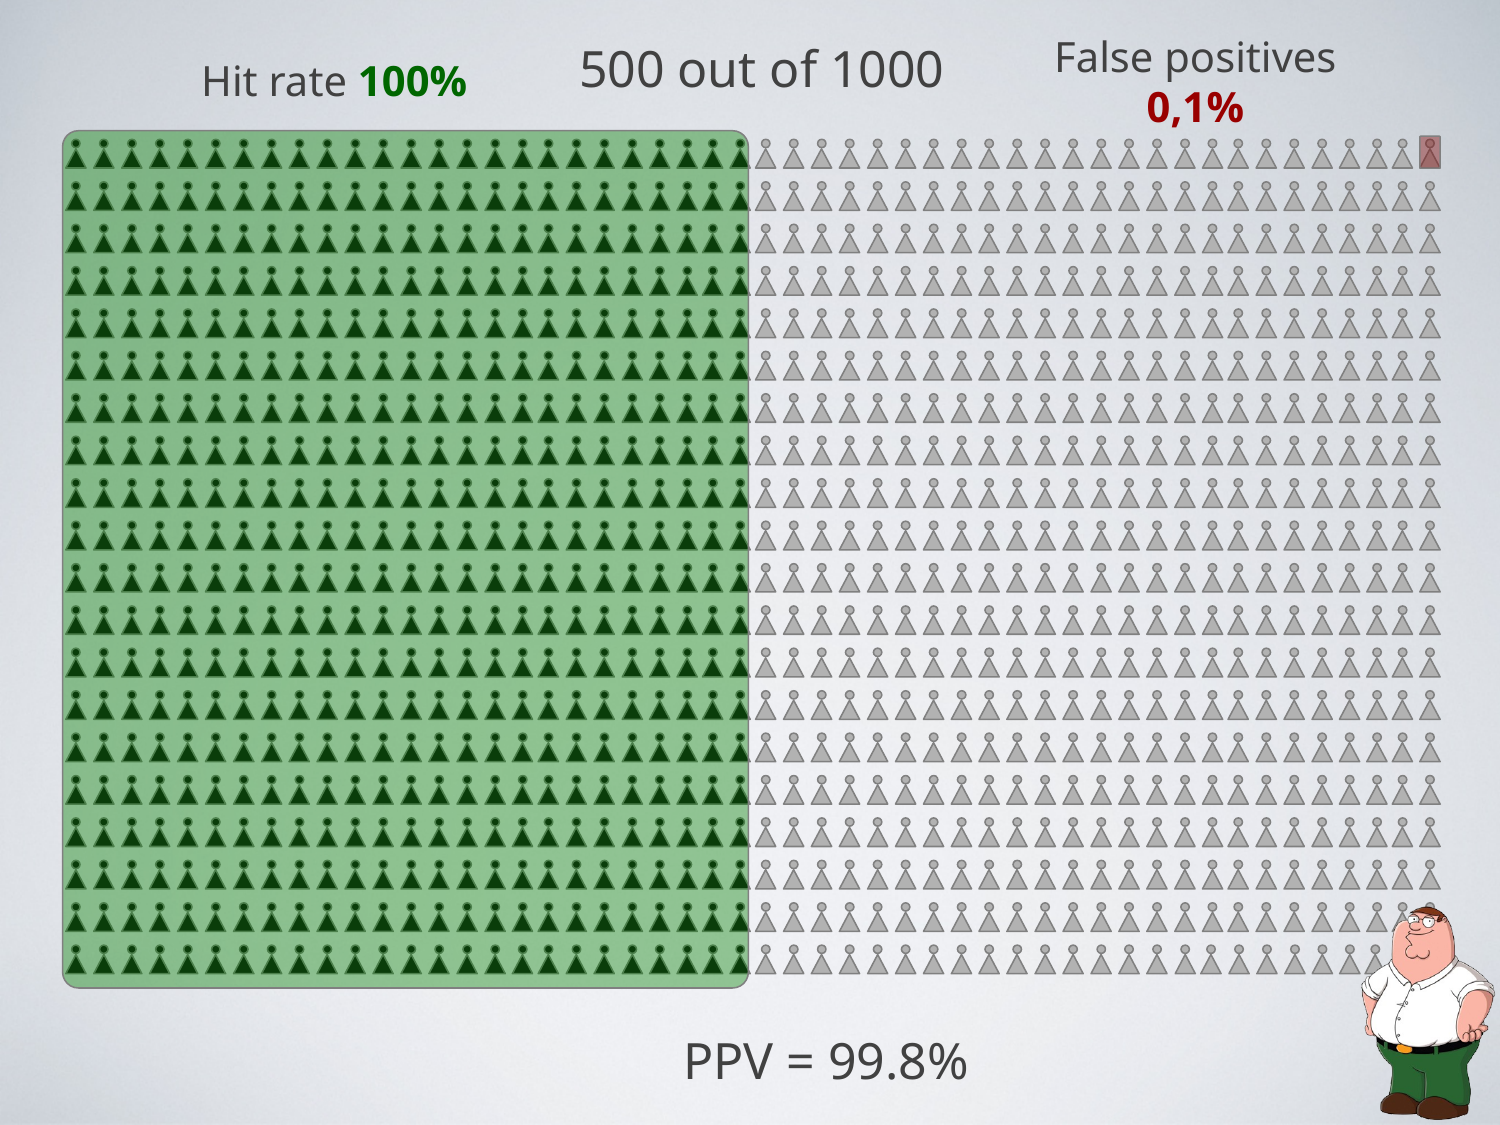

False positives
0,1%
Hit rate 100%
500 out of 1000
PPV = 99.8%